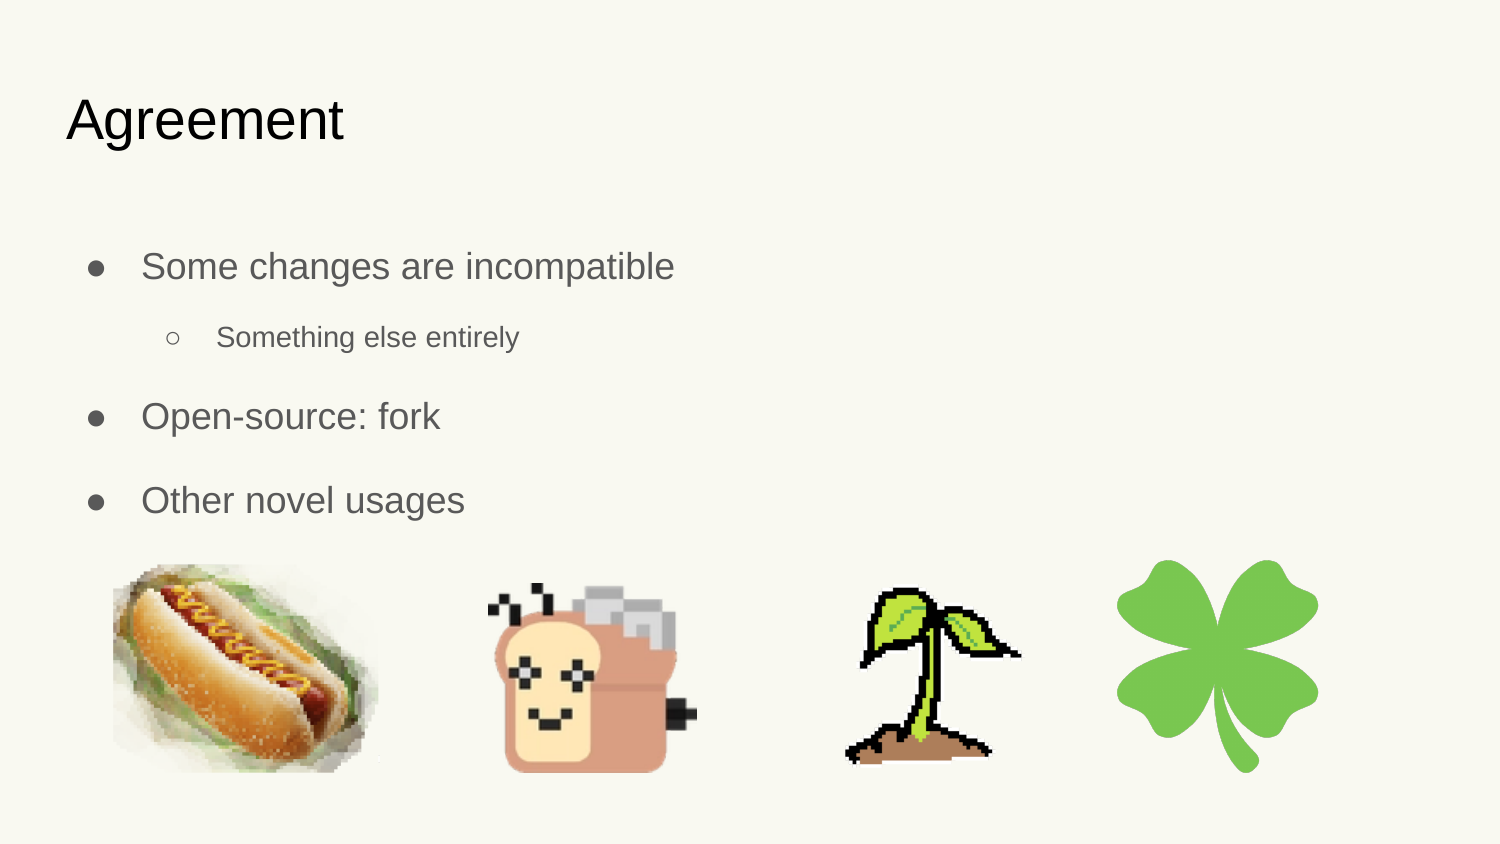

# Agreement
Some changes are incompatible
Something else entirely
Open-source: fork
Other novel usages